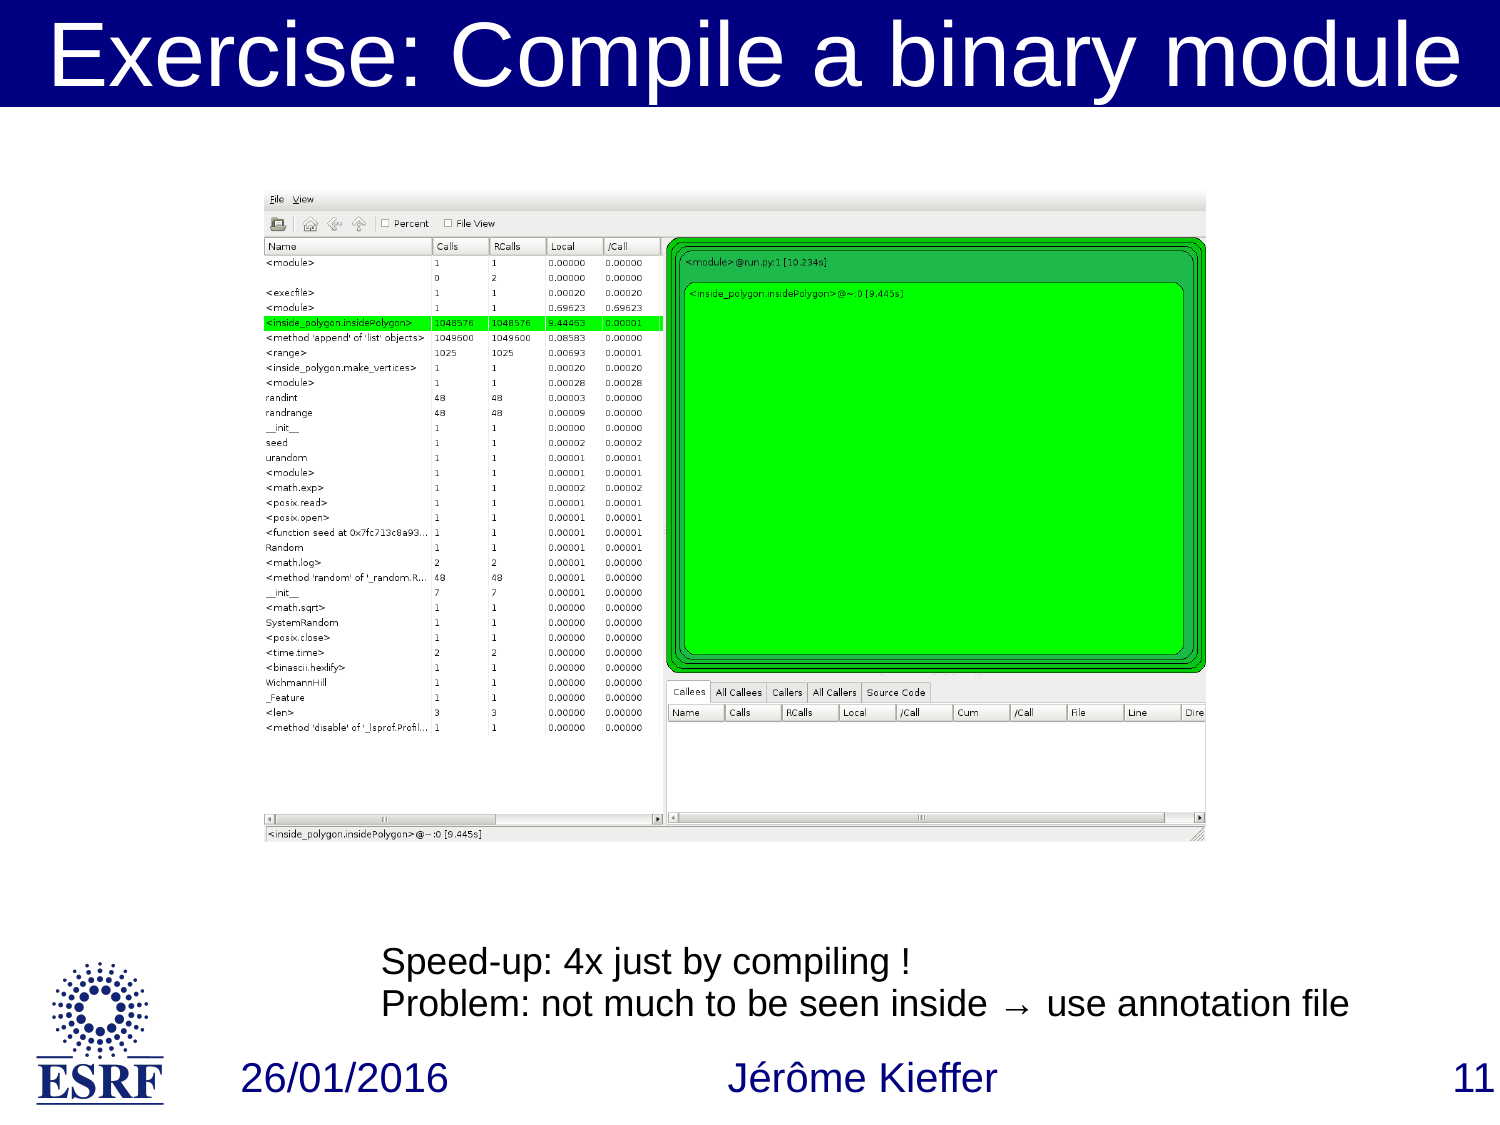

# Exercise: Compile a binary module
Speed-up: 4x just by compiling !
Problem: not much to be seen inside → use annotation file
26/01/2016
Jérôme Kieffer
11